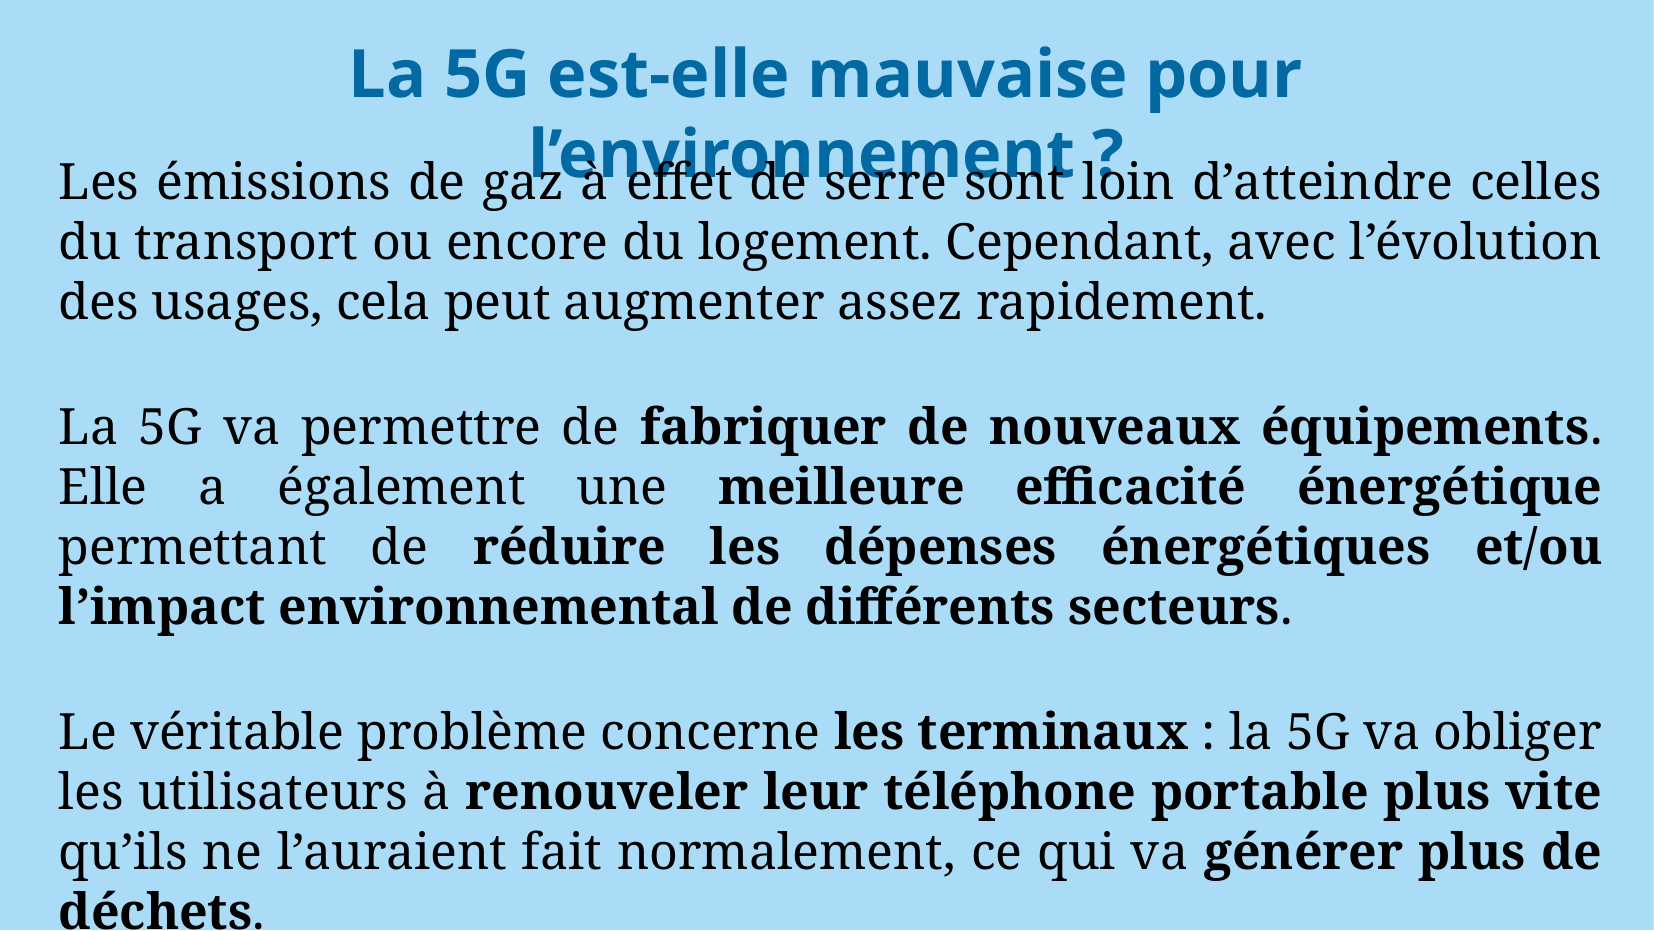

# La 5G est-elle mauvaise pour l’environnement ?
Les émissions de gaz à effet de serre sont loin d’atteindre celles du transport ou encore du logement. Cependant, avec l’évolution des usages, cela peut augmenter assez rapidement.
La 5G va permettre de fabriquer de nouveaux équipements. Elle a également une meilleure efficacité énergétique permettant de réduire les dépenses énergétiques et/ou l’impact environnemental de différents secteurs.
Le véritable problème concerne les terminaux : la 5G va obliger les utilisateurs à renouveler leur téléphone portable plus vite qu’ils ne l’auraient fait normalement, ce qui va générer plus de déchets.